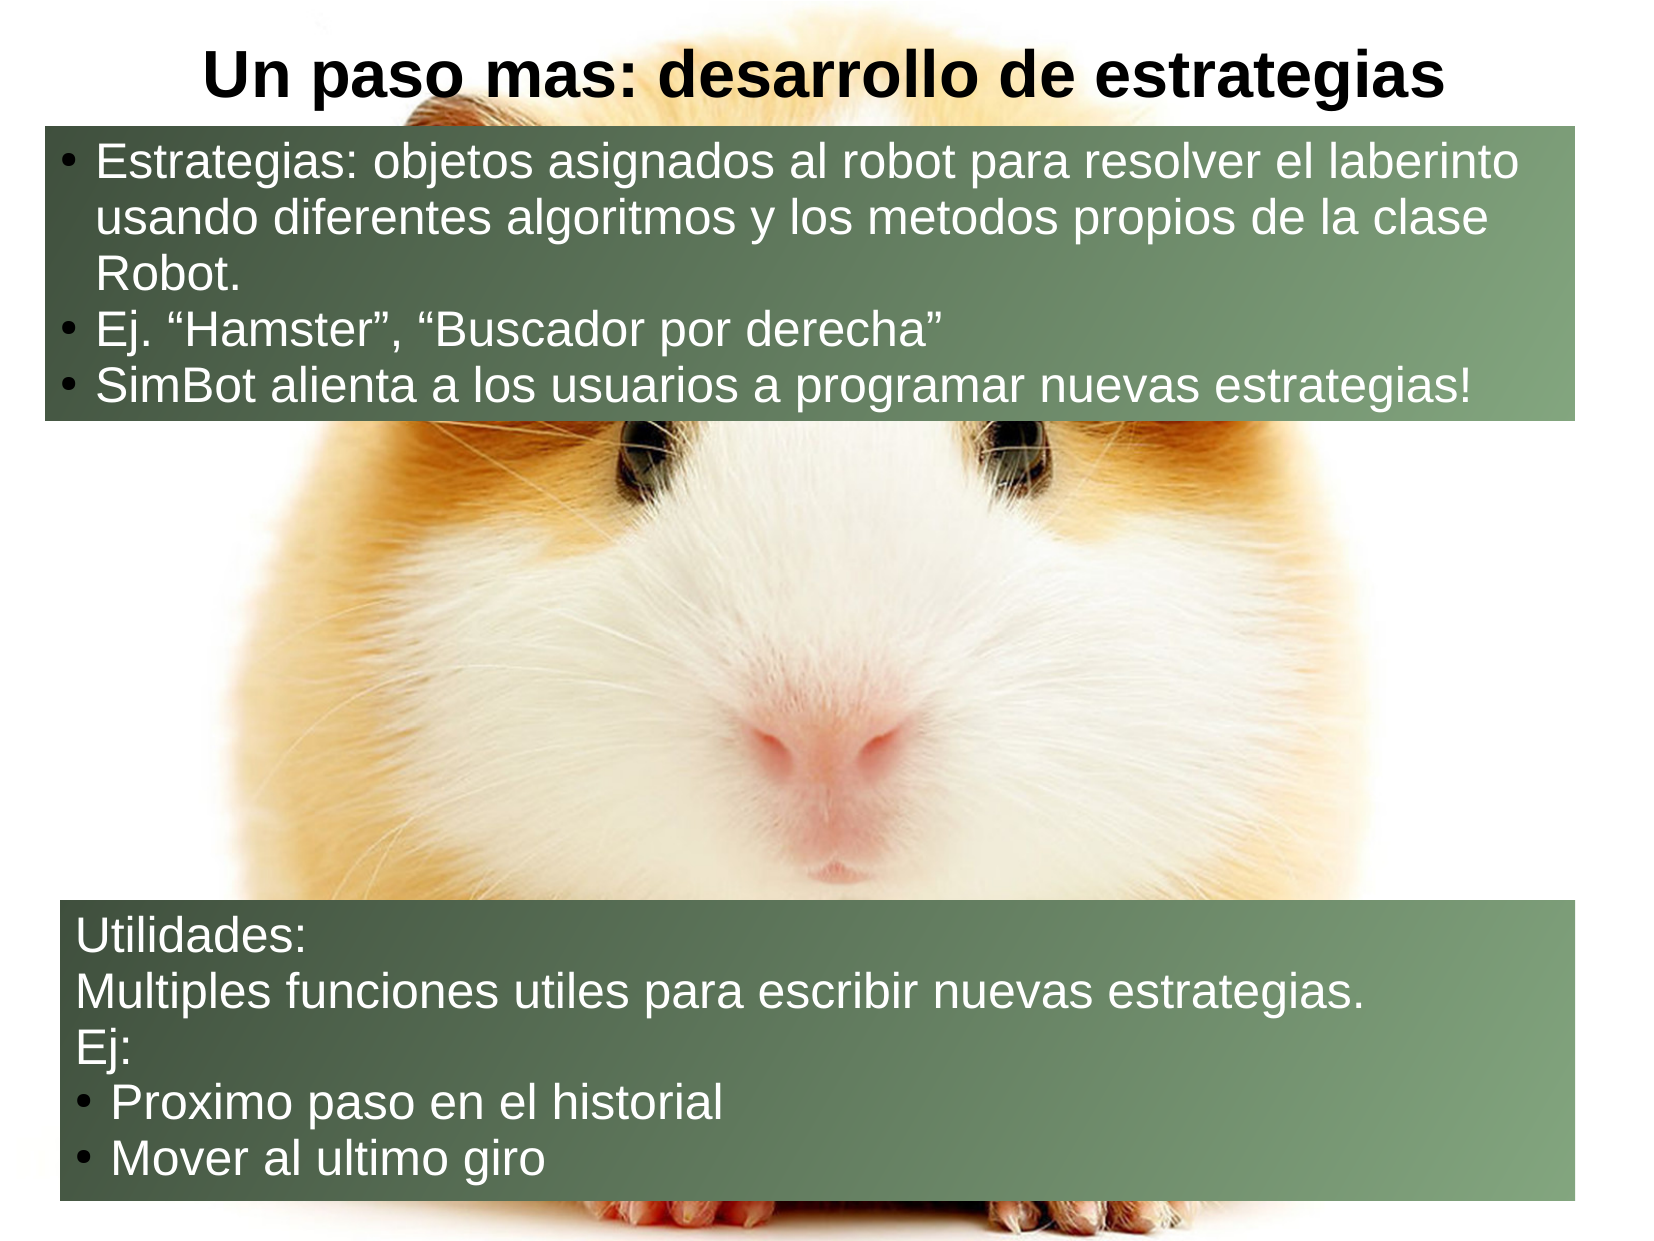

Un paso mas: desarrollo de estrategias
Estrategias: objetos asignados al robot para resolver el laberinto usando diferentes algoritmos y los metodos propios de la clase Robot.
Ej. “Hamster”, “Buscador por derecha”
SimBot alienta a los usuarios a programar nuevas estrategias!
Utilidades:
Multiples funciones utiles para escribir nuevas estrategias.
Ej:
Proximo paso en el historial
Mover al ultimo giro